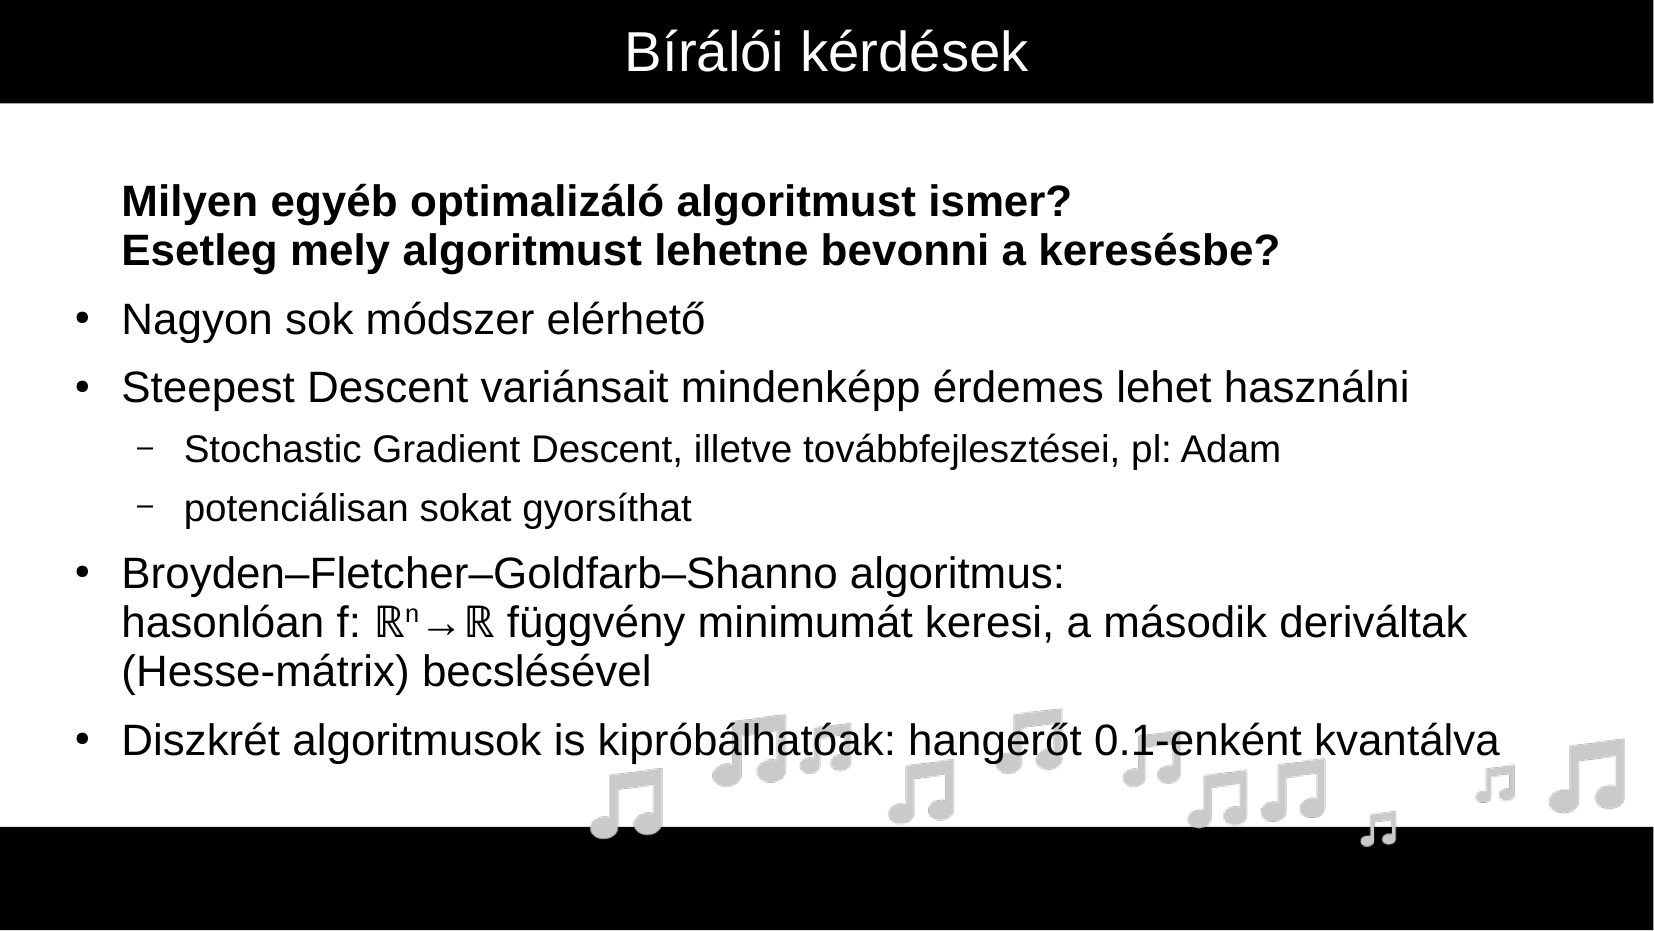

# Bírálói kérdések
Milyen egyéb optimalizáló algoritmust ismer?
Esetleg mely algoritmust lehetne bevonni a keresésbe?
Nagyon sok módszer elérhető
Steepest Descent variánsait mindenképp érdemes lehet használni
Stochastic Gradient Descent, illetve továbbfejlesztései, pl: Adam
potenciálisan sokat gyorsíthat
Broyden–Fletcher–Goldfarb–Shanno algoritmus:
hasonlóan f: ℝn→ℝ függvény minimumát keresi, a második deriváltak (Hesse-mátrix) becslésével
Diszkrét algoritmusok is kipróbálhatóak: hangerőt 0.1-enként kvantálva